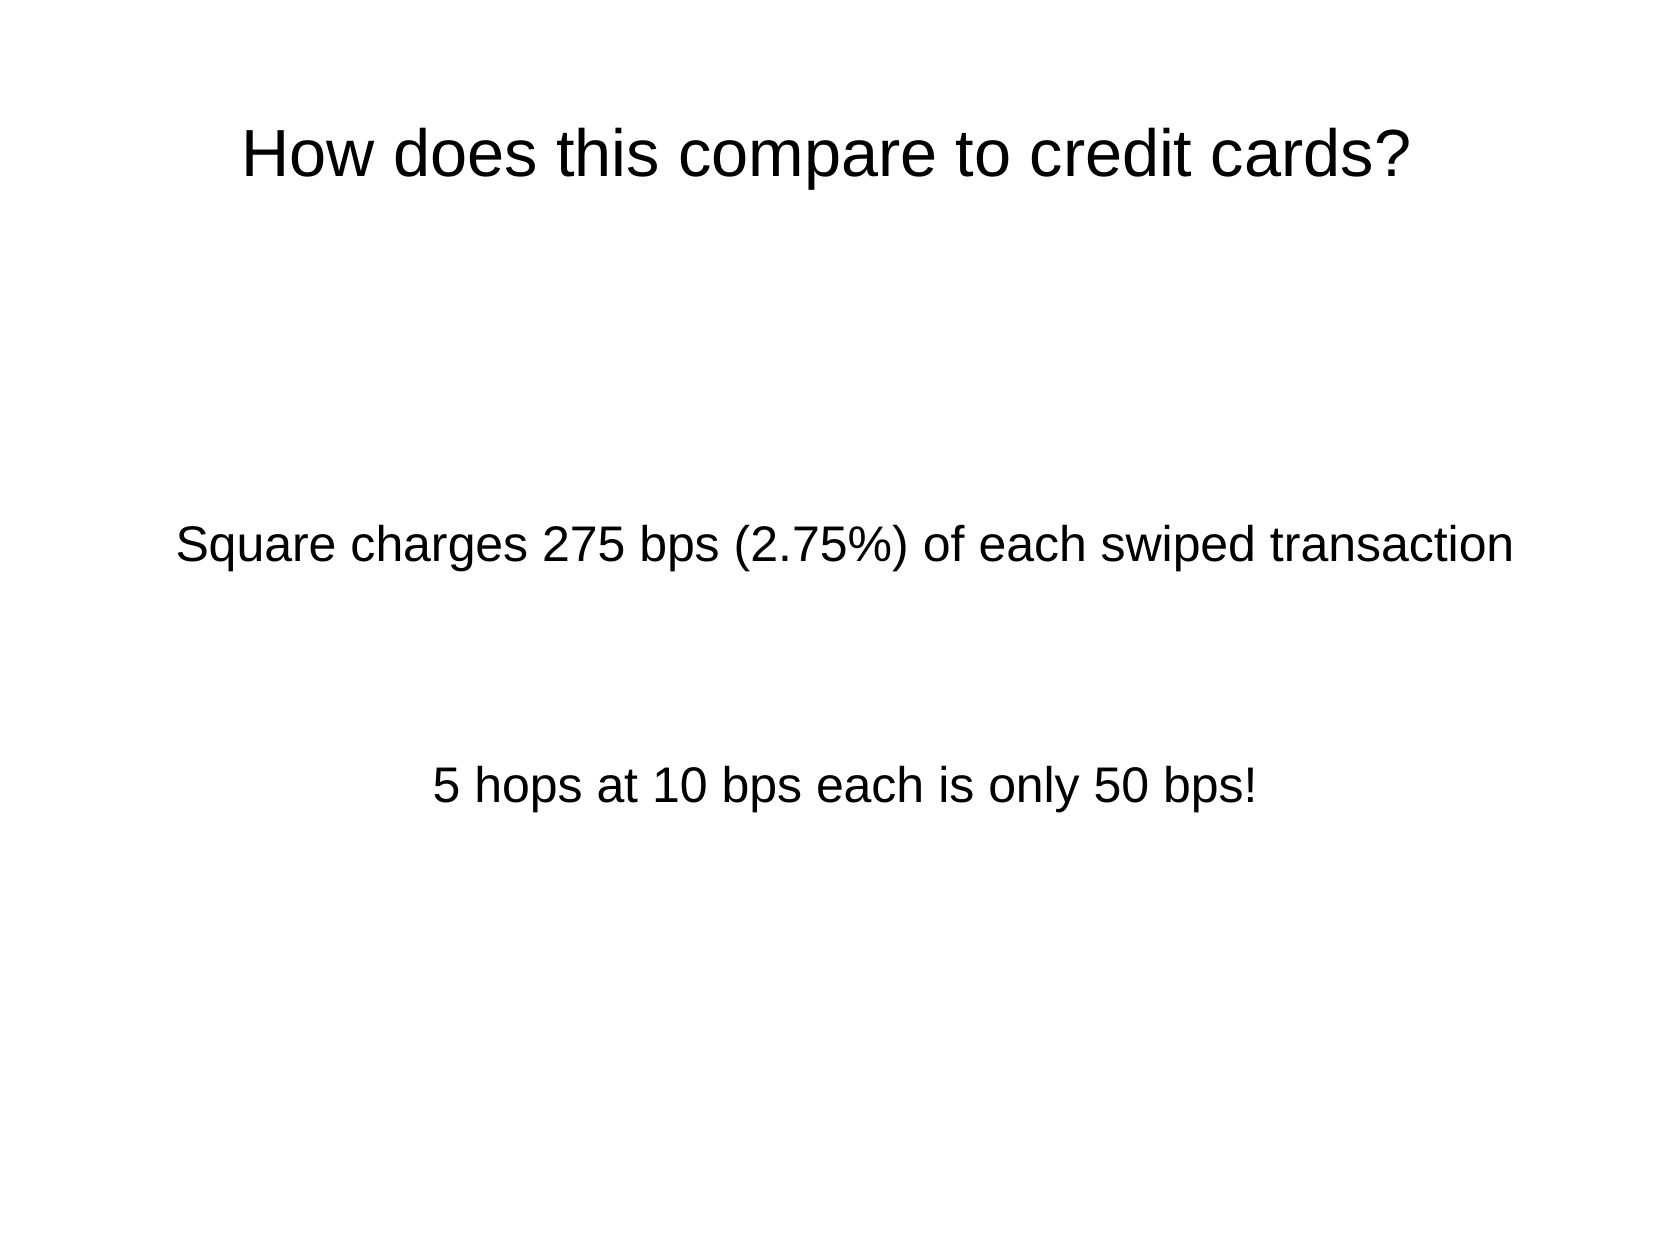

# How does this compare to credit cards?
Square charges 275 bps (2.75%) of each swiped transaction
5 hops at 10 bps each is only 50 bps!